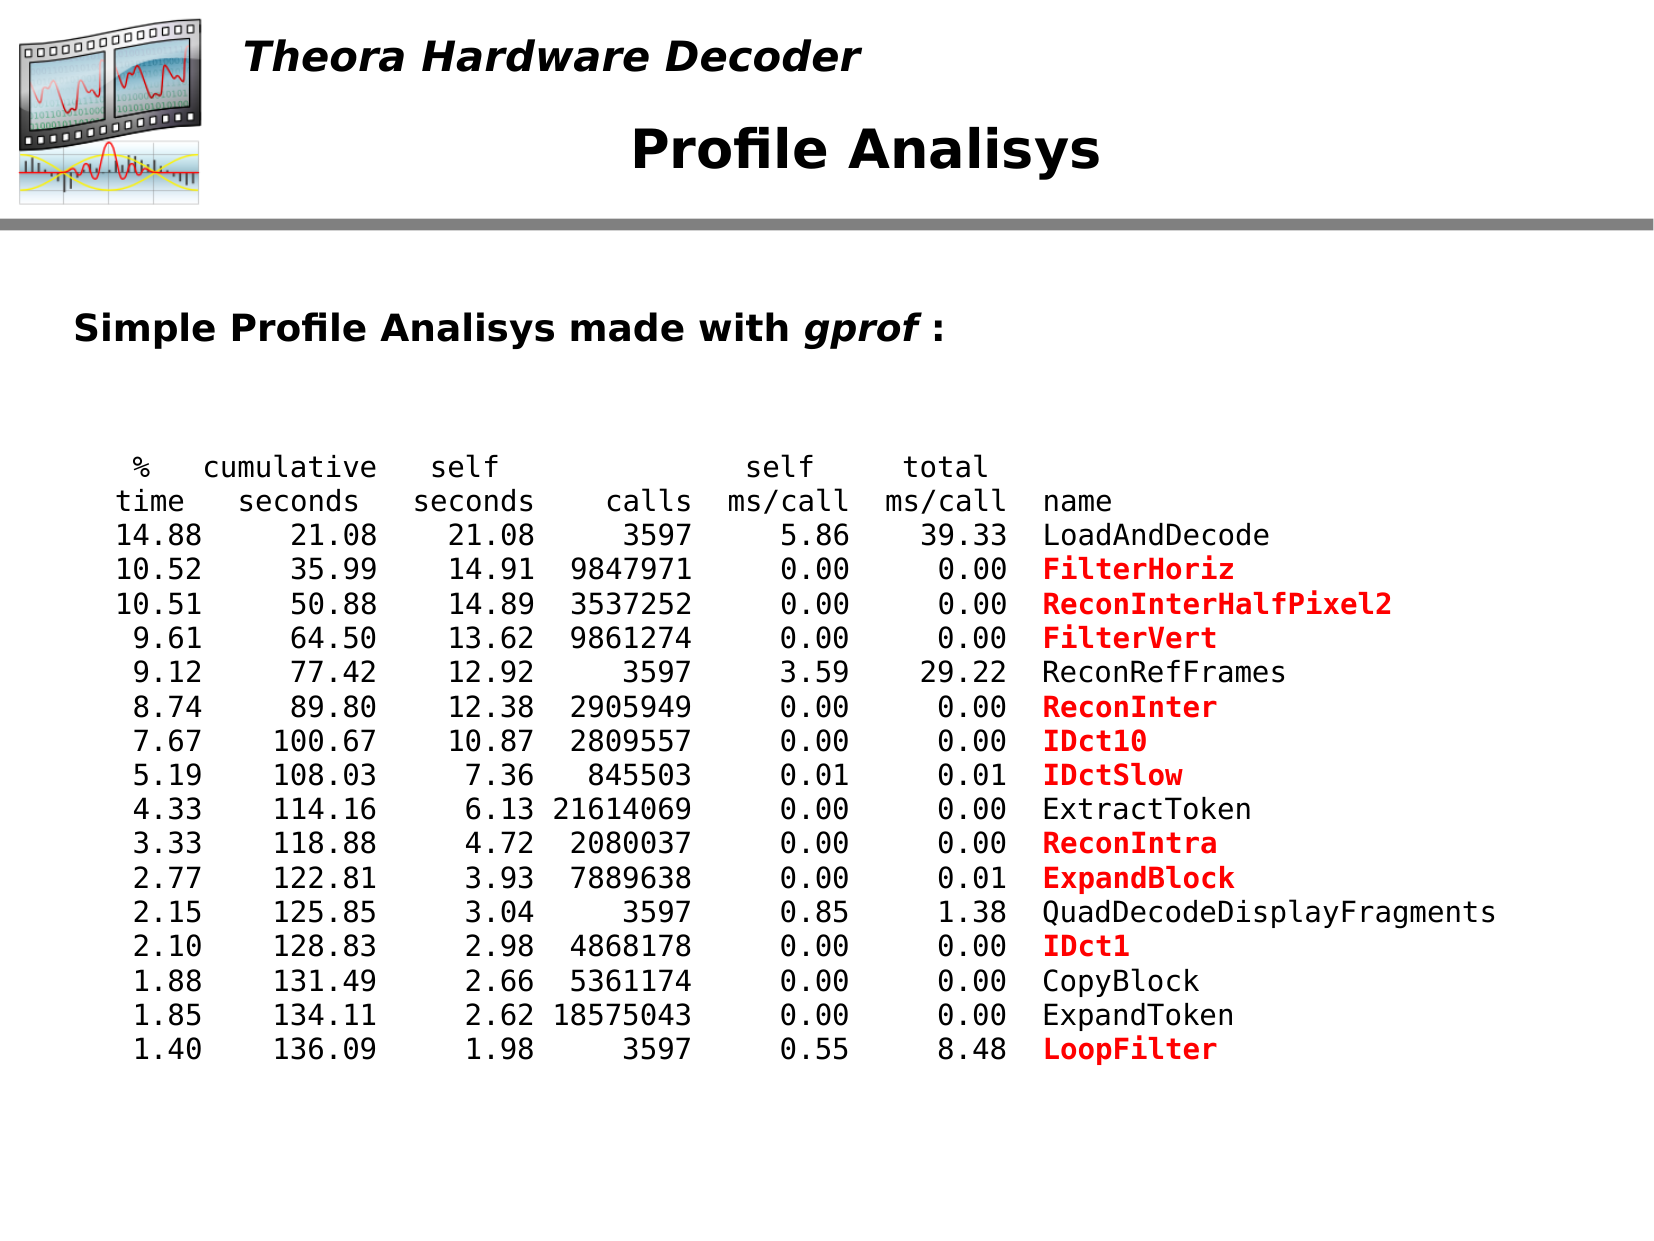

Theora Hardware Decoder
Profile Analisys
Simple Profile Analisys made with gprof :
 % cumulative self self total
 time seconds seconds calls ms/call ms/call name
 14.88 21.08 21.08 3597 5.86 39.33 LoadAndDecode
 10.52 35.99 14.91 9847971 0.00 0.00 FilterHoriz
 10.51 50.88 14.89 3537252 0.00 0.00 ReconInterHalfPixel2
 9.61 64.50 13.62 9861274 0.00 0.00 FilterVert
 9.12 77.42 12.92 3597 3.59 29.22 ReconRefFrames
 8.74 89.80 12.38 2905949 0.00 0.00 ReconInter
 7.67 100.67 10.87 2809557 0.00 0.00 IDct10
 5.19 108.03 7.36 845503 0.01 0.01 IDctSlow
 4.33 114.16 6.13 21614069 0.00 0.00 ExtractToken
 3.33 118.88 4.72 2080037 0.00 0.00 ReconIntra
 2.77 122.81 3.93 7889638 0.00 0.01 ExpandBlock
 2.15 125.85 3.04 3597 0.85 1.38 QuadDecodeDisplayFragments
 2.10 128.83 2.98 4868178 0.00 0.00 IDct1
 1.88 131.49 2.66 5361174 0.00 0.00 CopyBlock
 1.85 134.11 2.62 18575043 0.00 0.00 ExpandToken
 1.40 136.09 1.98 3597 0.55 8.48 LoopFilter